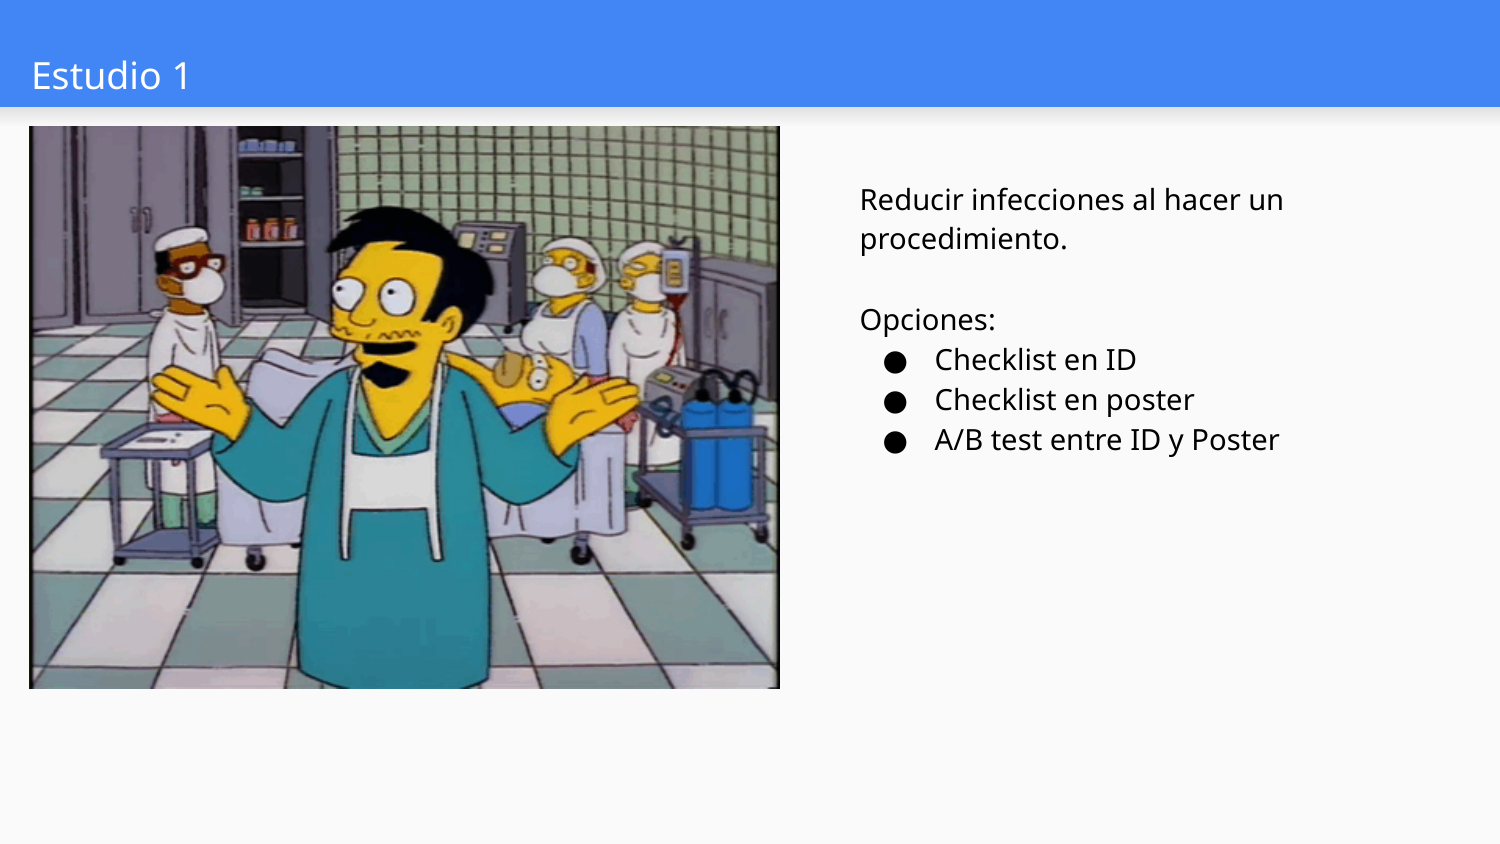

# Estudio 1
Reducir infecciones al hacer un procedimiento.
Opciones:
Checklist en ID
Checklist en poster
A/B test entre ID y Poster